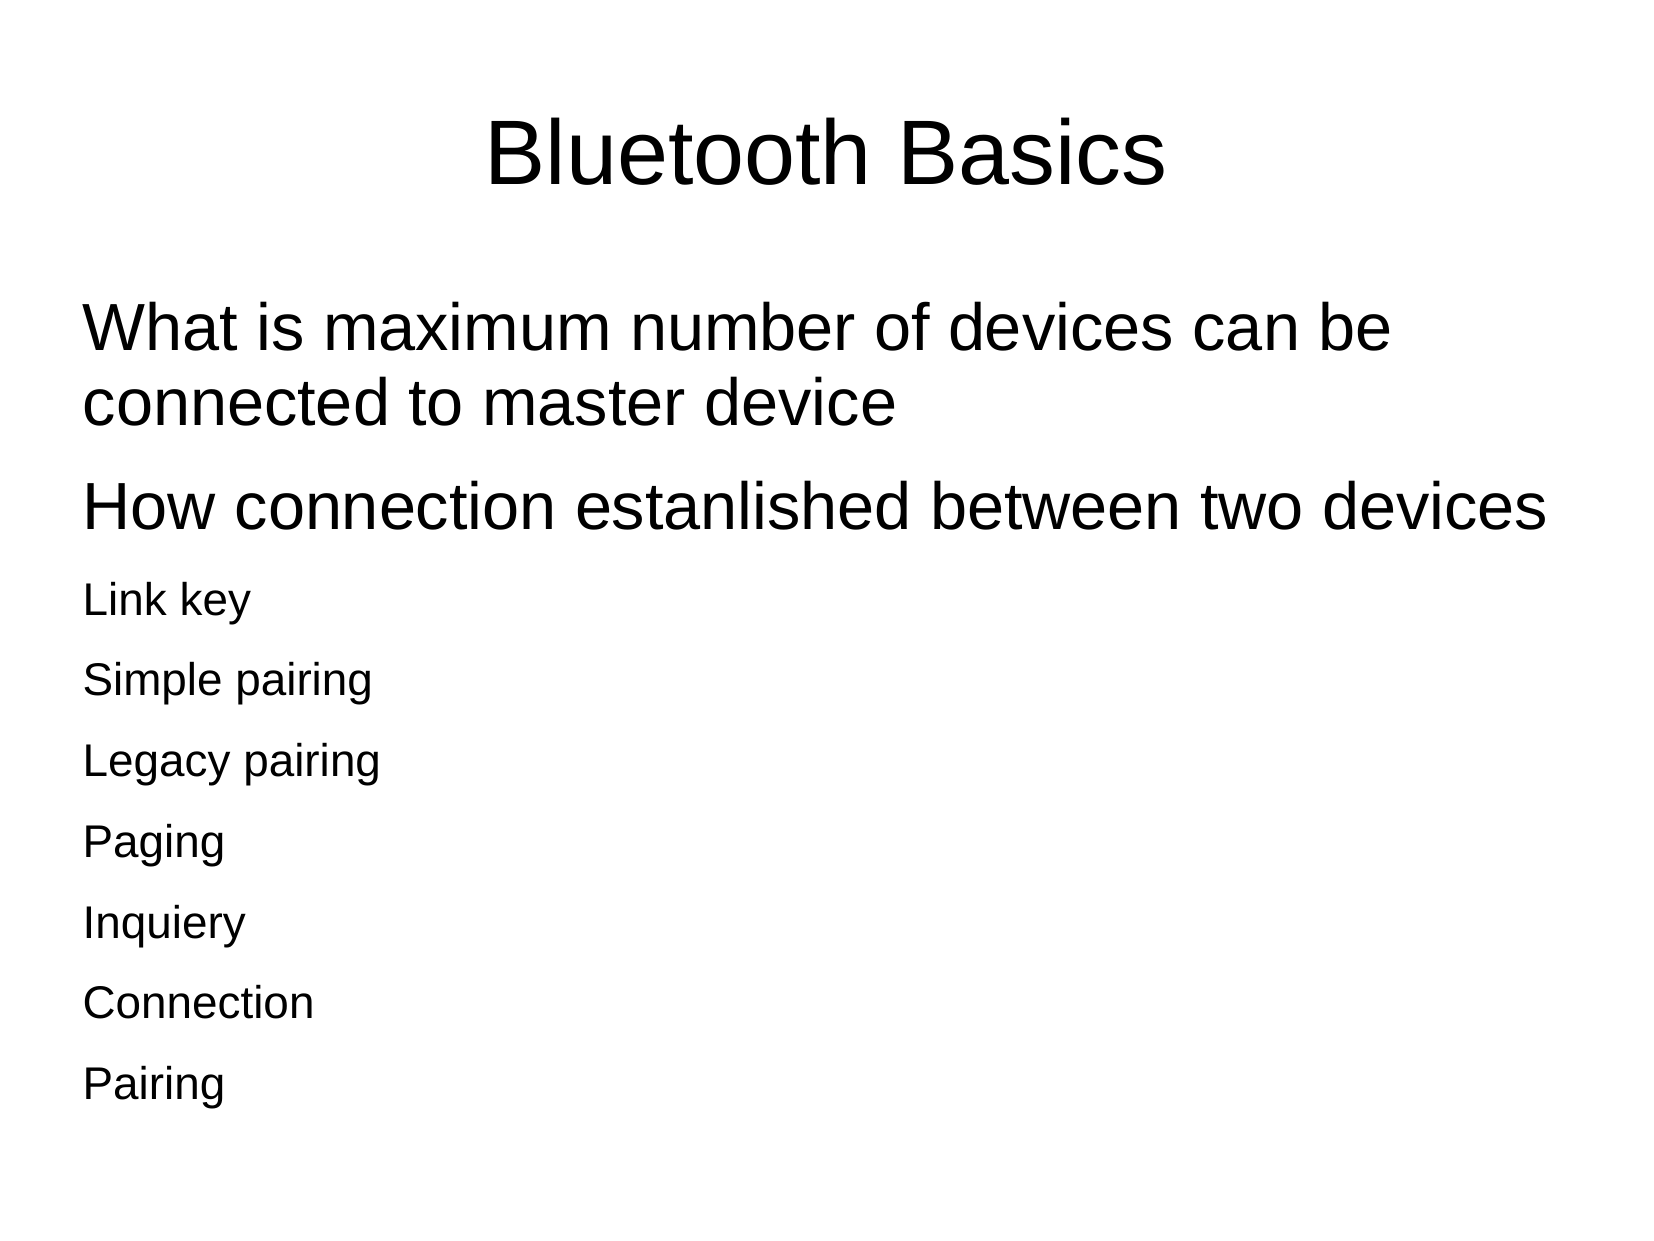

# Bluetooth Basics
What is maximum number of devices can be connected to master device
How connection estanlished between two devices
Link key
Simple pairing
Legacy pairing
Paging
Inquiery
Connection
Pairing